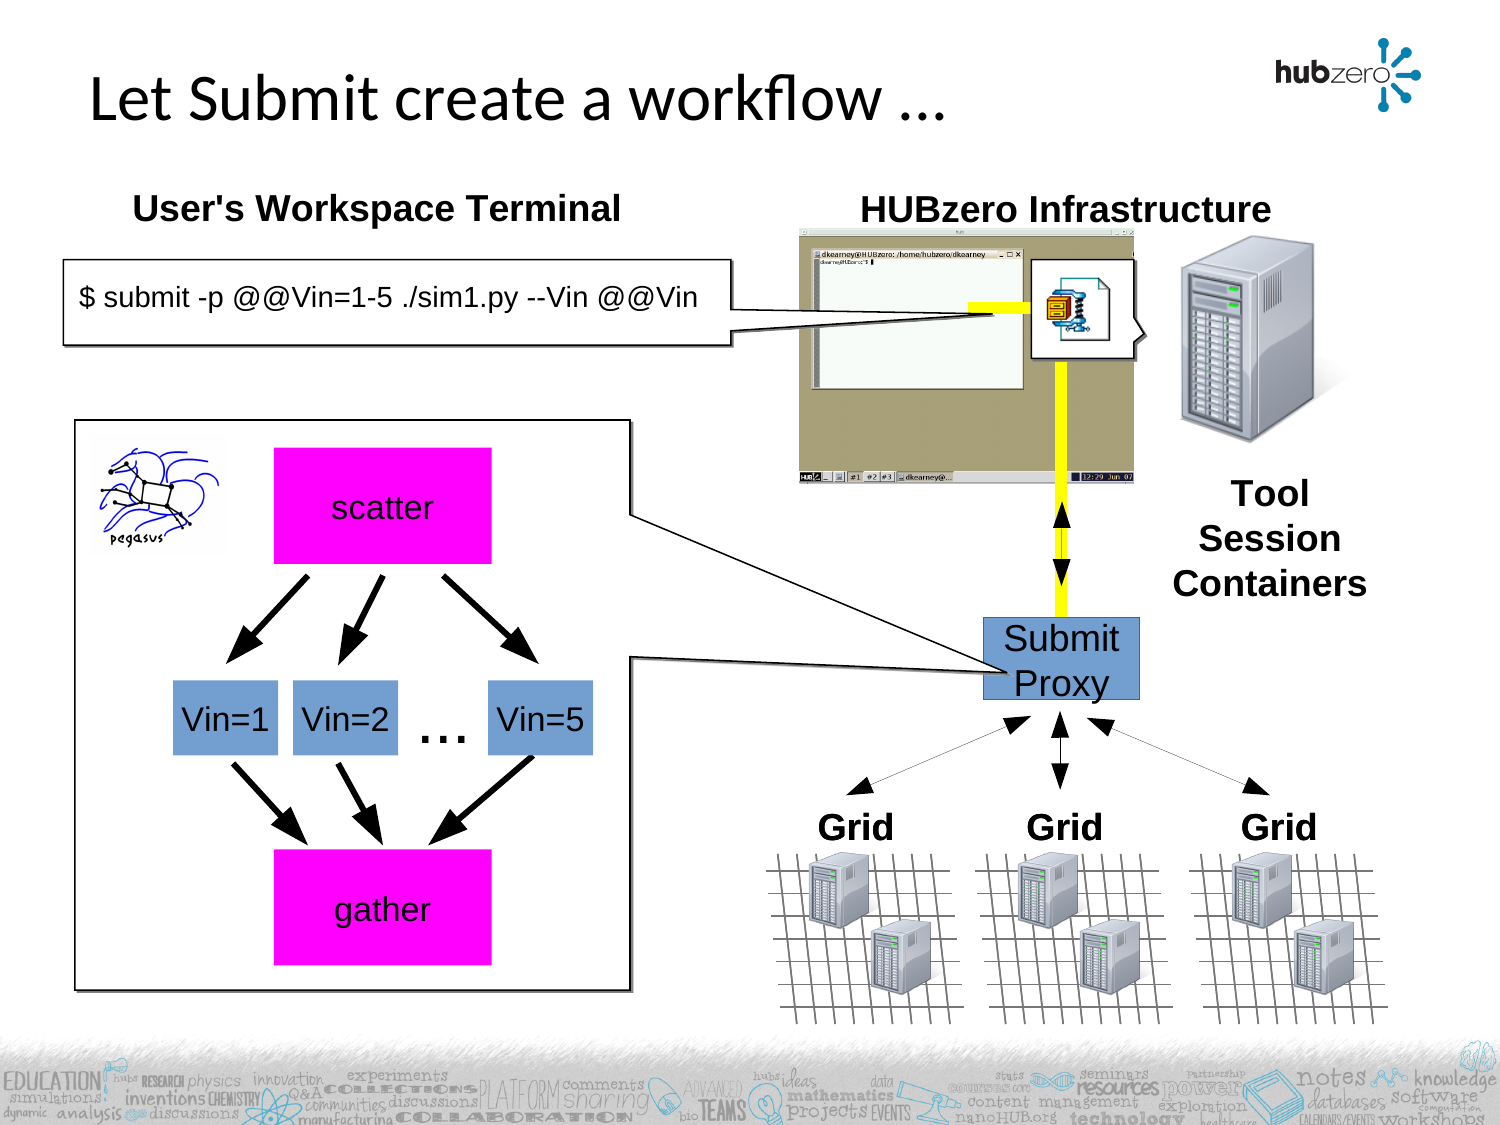

# Let Submit create a workflow ...
User's Workspace Terminal
HUBzero Infrastructure
$ submit -p @@Vin=1-5 ./sim1.py --Vin @@Vin
scatter
Tool Session
Containers
Submit
Proxy
...
Vin=1
Vin=2
Vin=5
Grid
Grid
Grid
Grid
Grid
Grid
gather